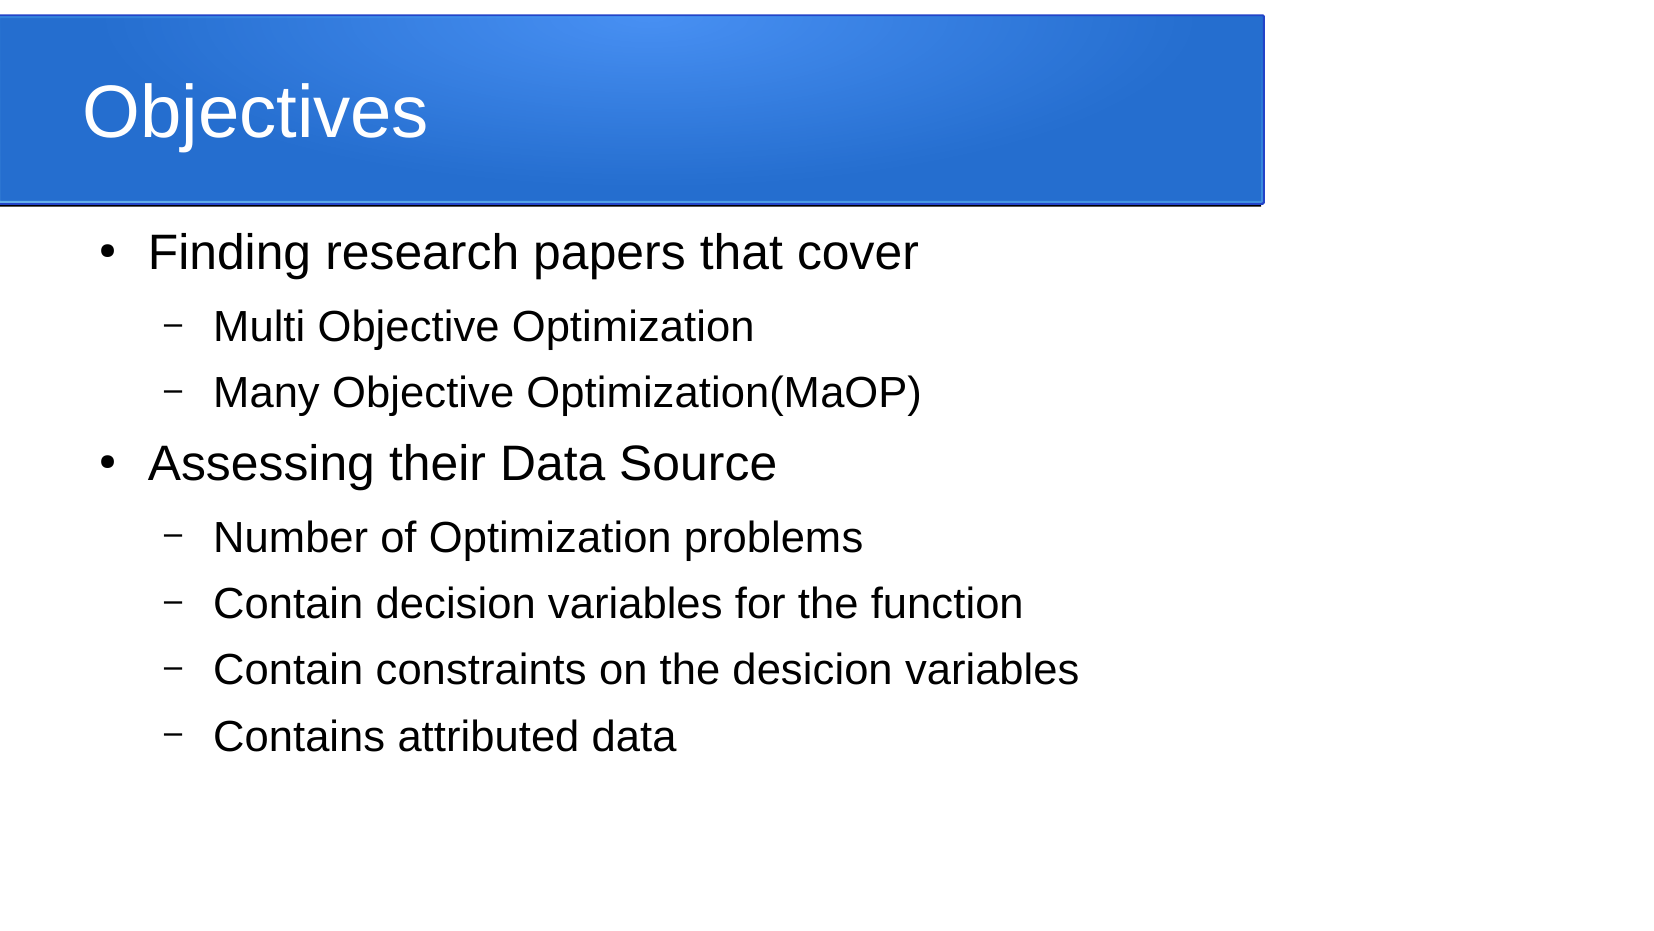

# Objectives
Finding research papers that cover
Multi Objective Optimization
Many Objective Optimization(MaOP)
Assessing their Data Source
Number of Optimization problems
Contain decision variables for the function
Contain constraints on the desicion variables
Contains attributed data